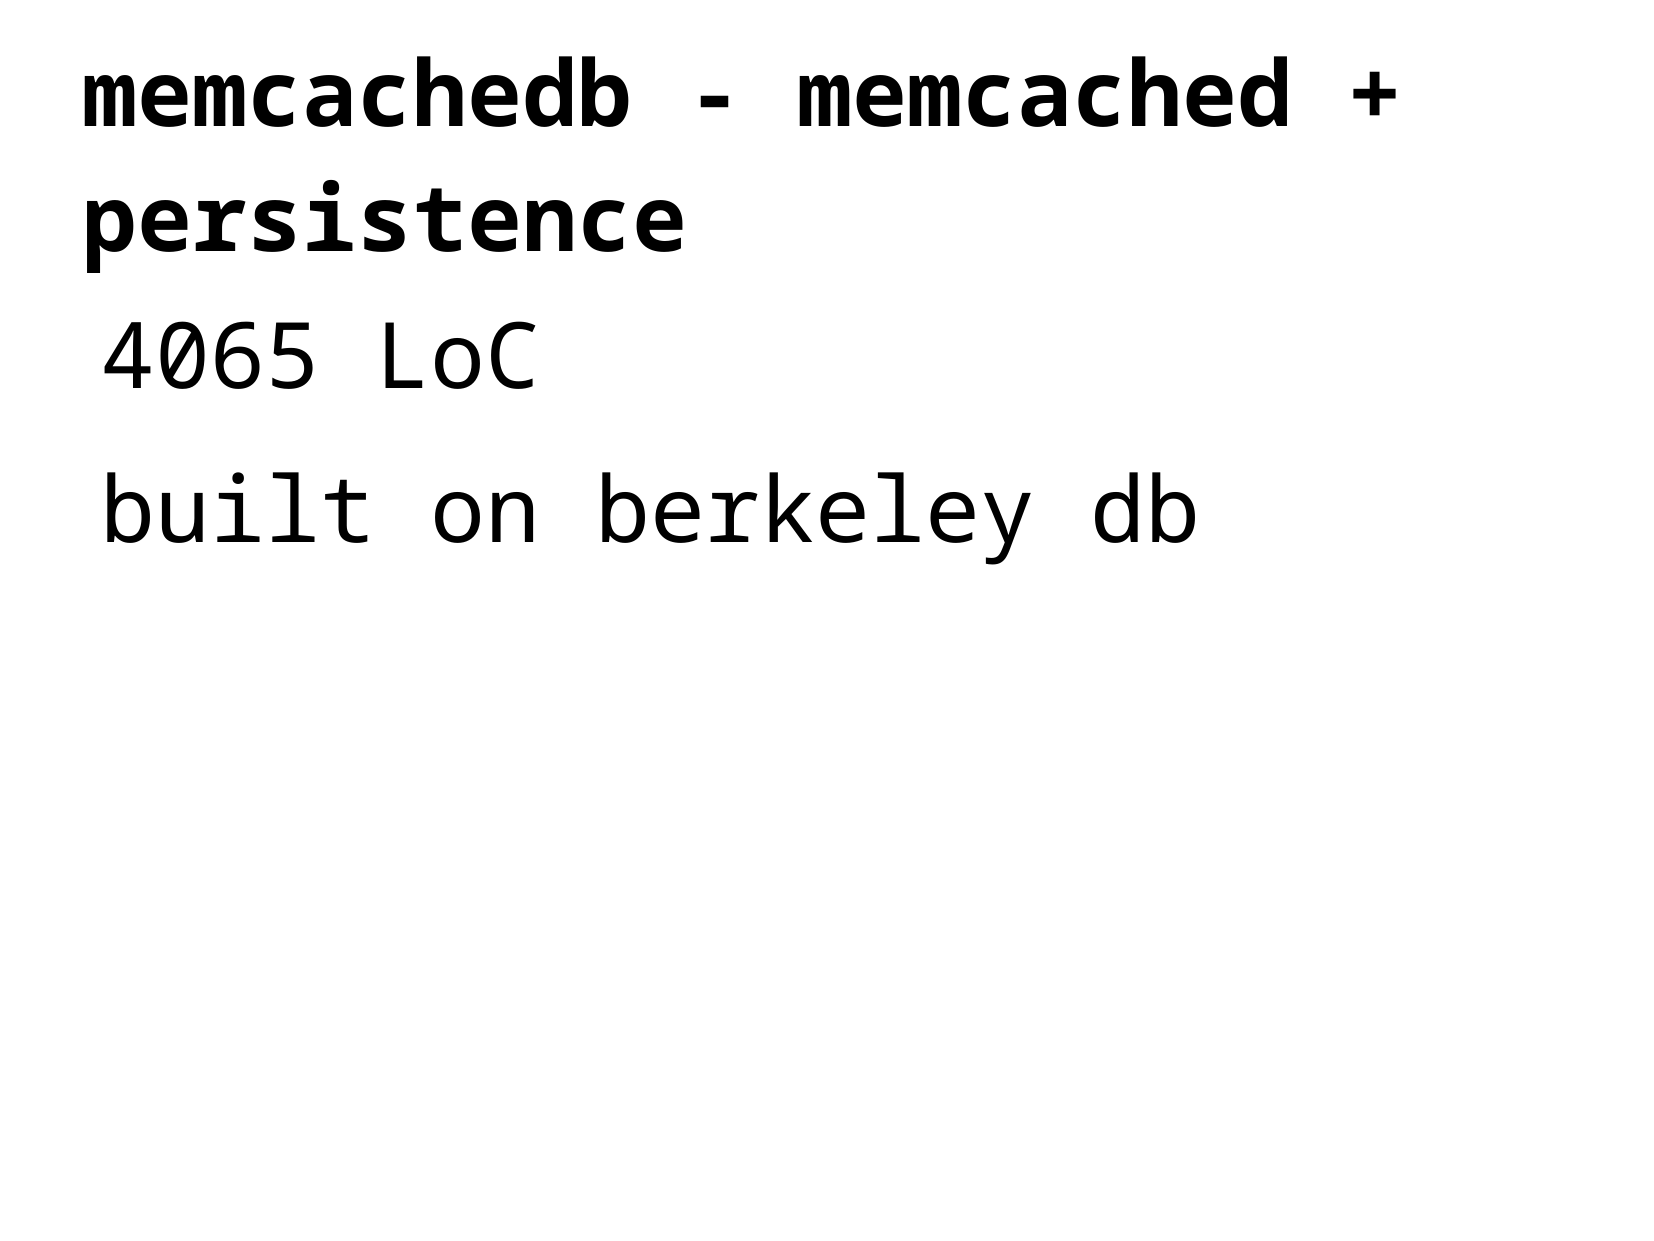

# memcachedb - memcached + persistence
4065 LoC
built on berkeley db